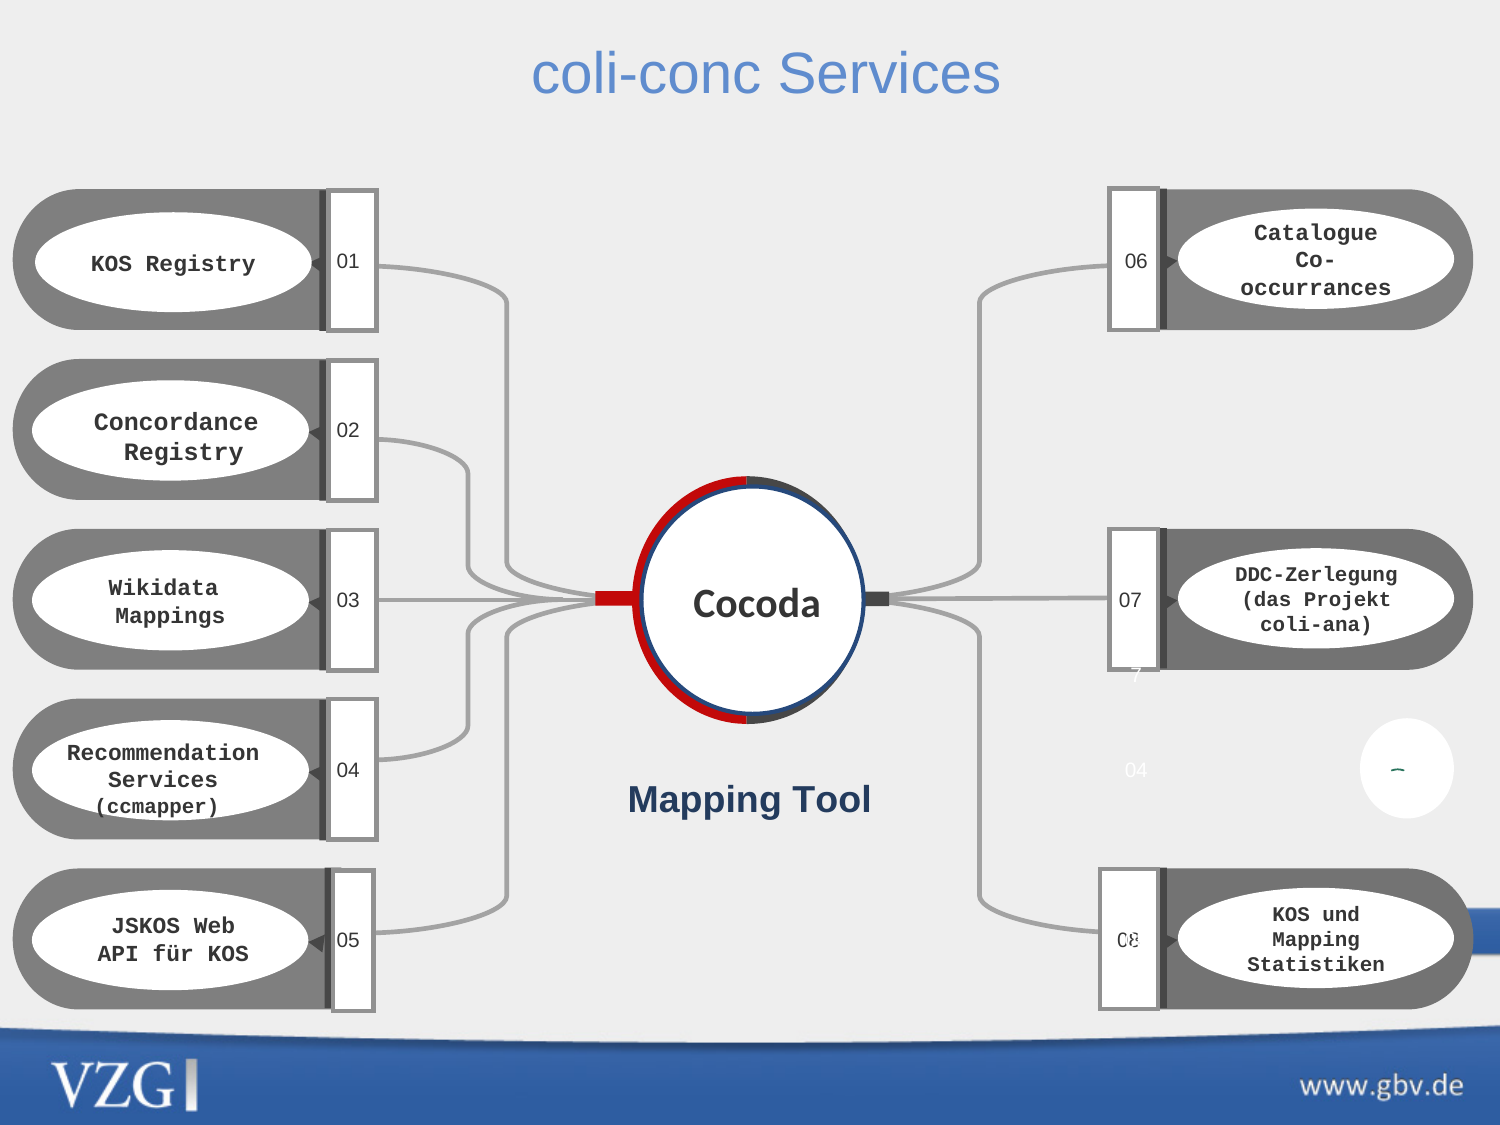

coli-conc Services
Catalogue Co-occurrances
DDC-Zerlegung (das Projekt coli-ana)
08
KOS und Mapping Statistiken
KOS Registry
Wikidata
Mappings
Recommendation Services (ccmapper)
JSKOS Web API für KOS
01
02
03
04
05
06
0700707
7
04
08
Mapping Tool
Concordance
Registry
Cocoda